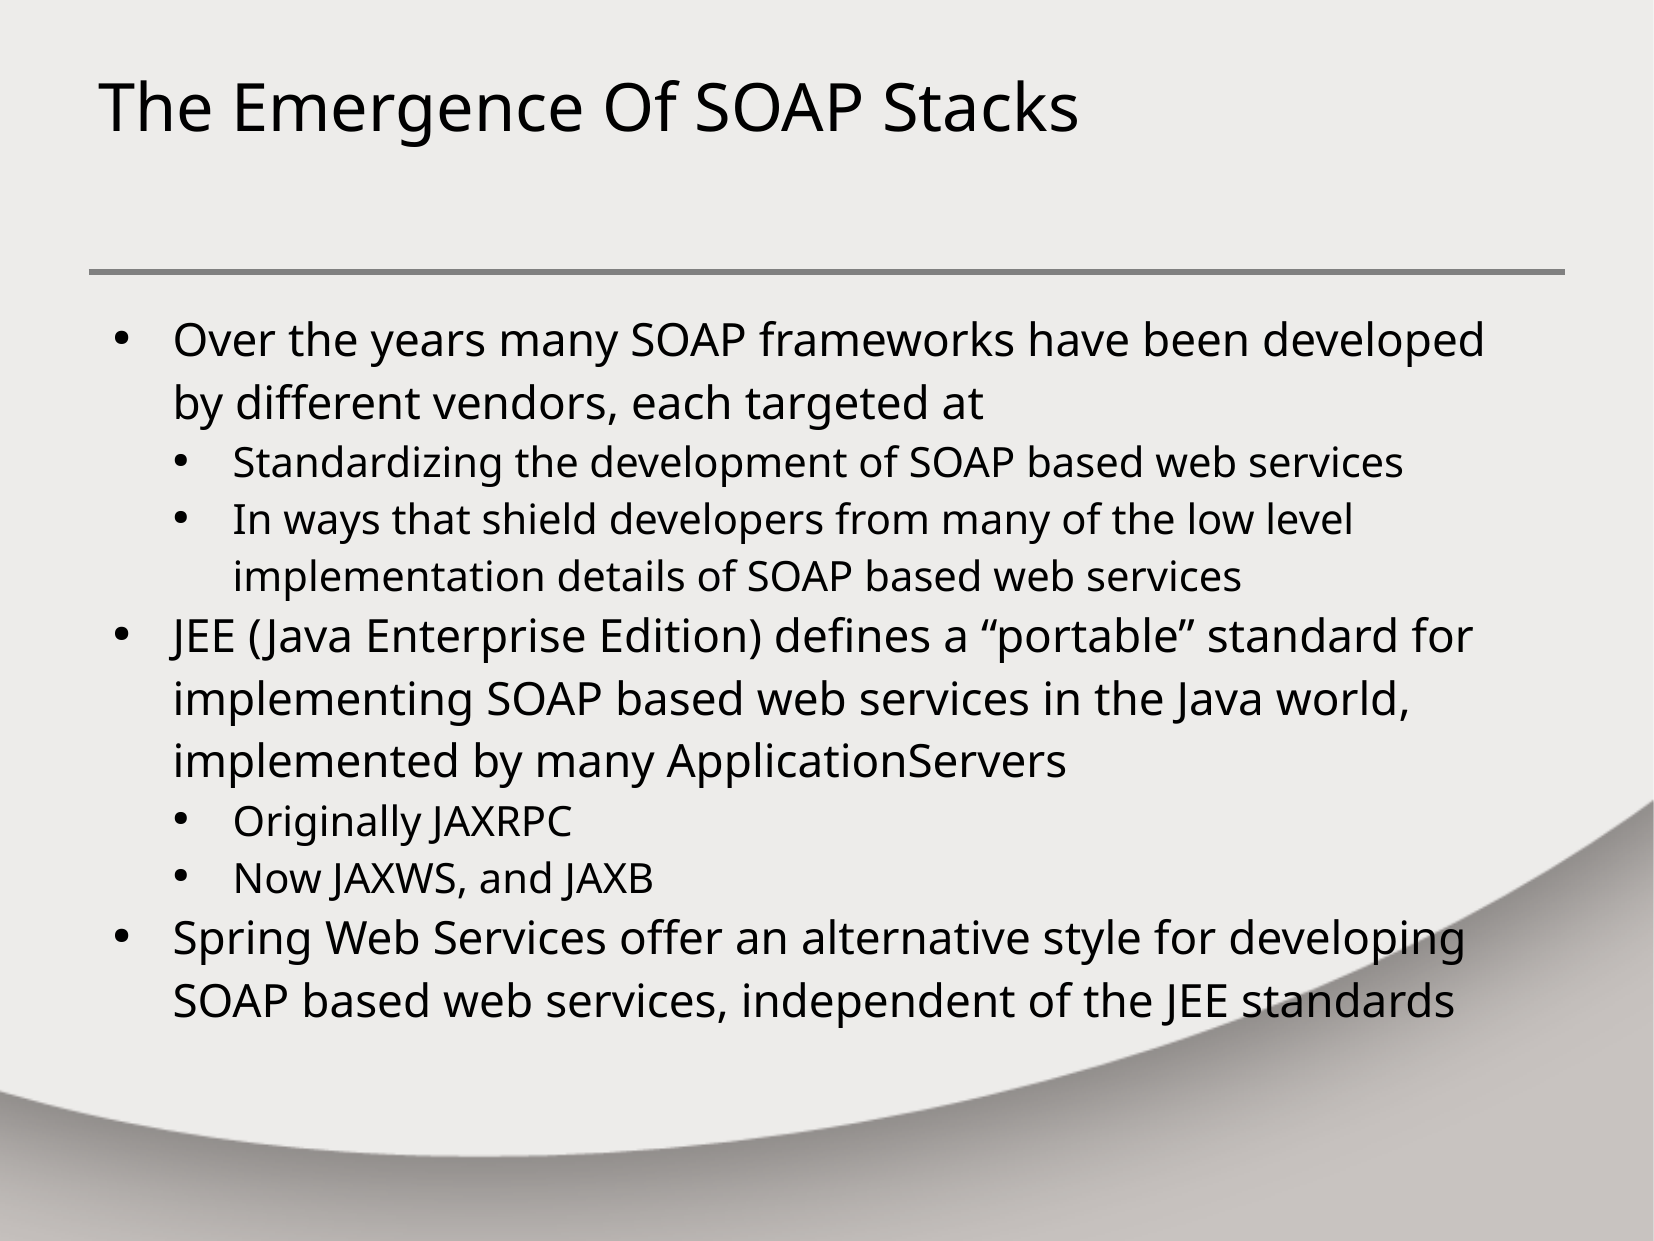

# The Emergence Of SOAP Stacks
Over the years many SOAP frameworks have been developed by different vendors, each targeted at
Standardizing the development of SOAP based web services
In ways that shield developers from many of the low level implementation details of SOAP based web services
JEE (Java Enterprise Edition) defines a “portable” standard for implementing SOAP based web services in the Java world, implemented by many ApplicationServers
Originally JAXRPC
Now JAXWS, and JAXB
Spring Web Services offer an alternative style for developing SOAP based web services, independent of the JEE standards